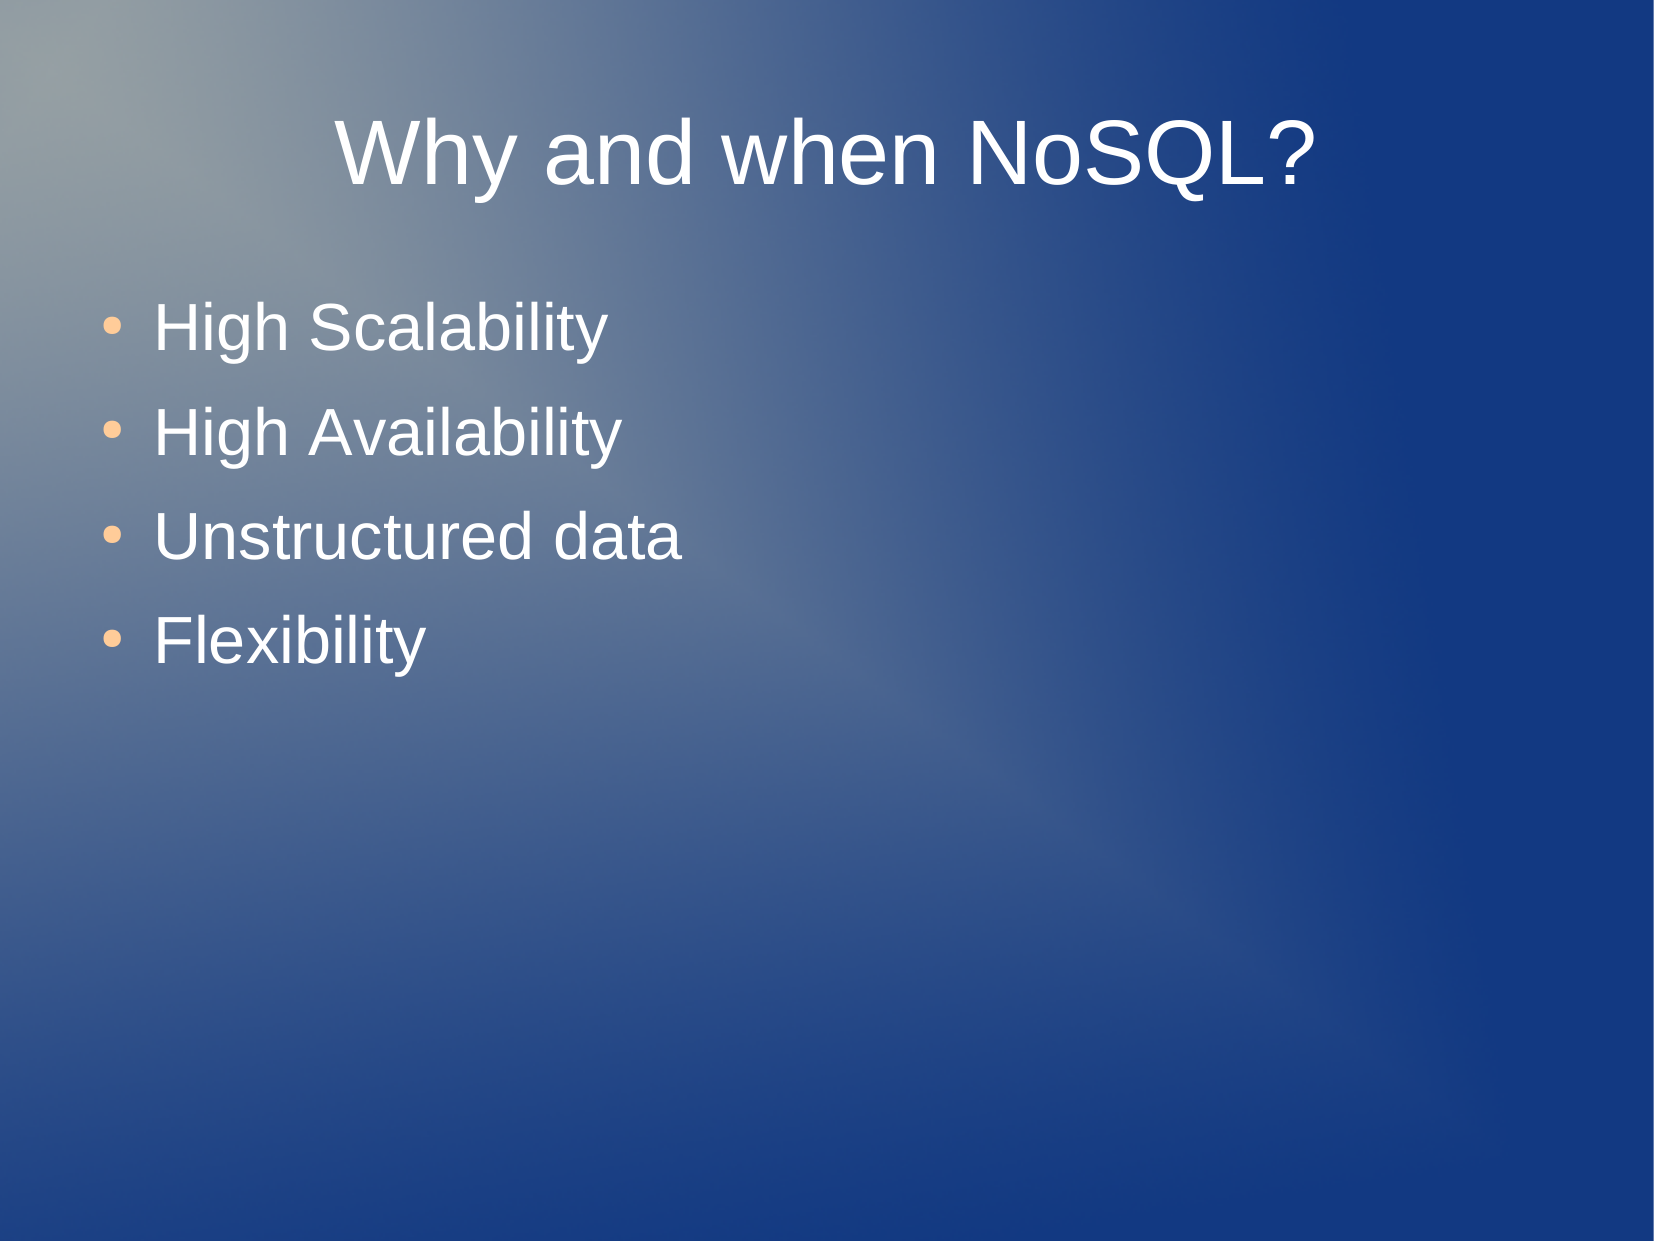

# Why and when NoSQL?
High Scalability
High Availability
Unstructured data
Flexibility